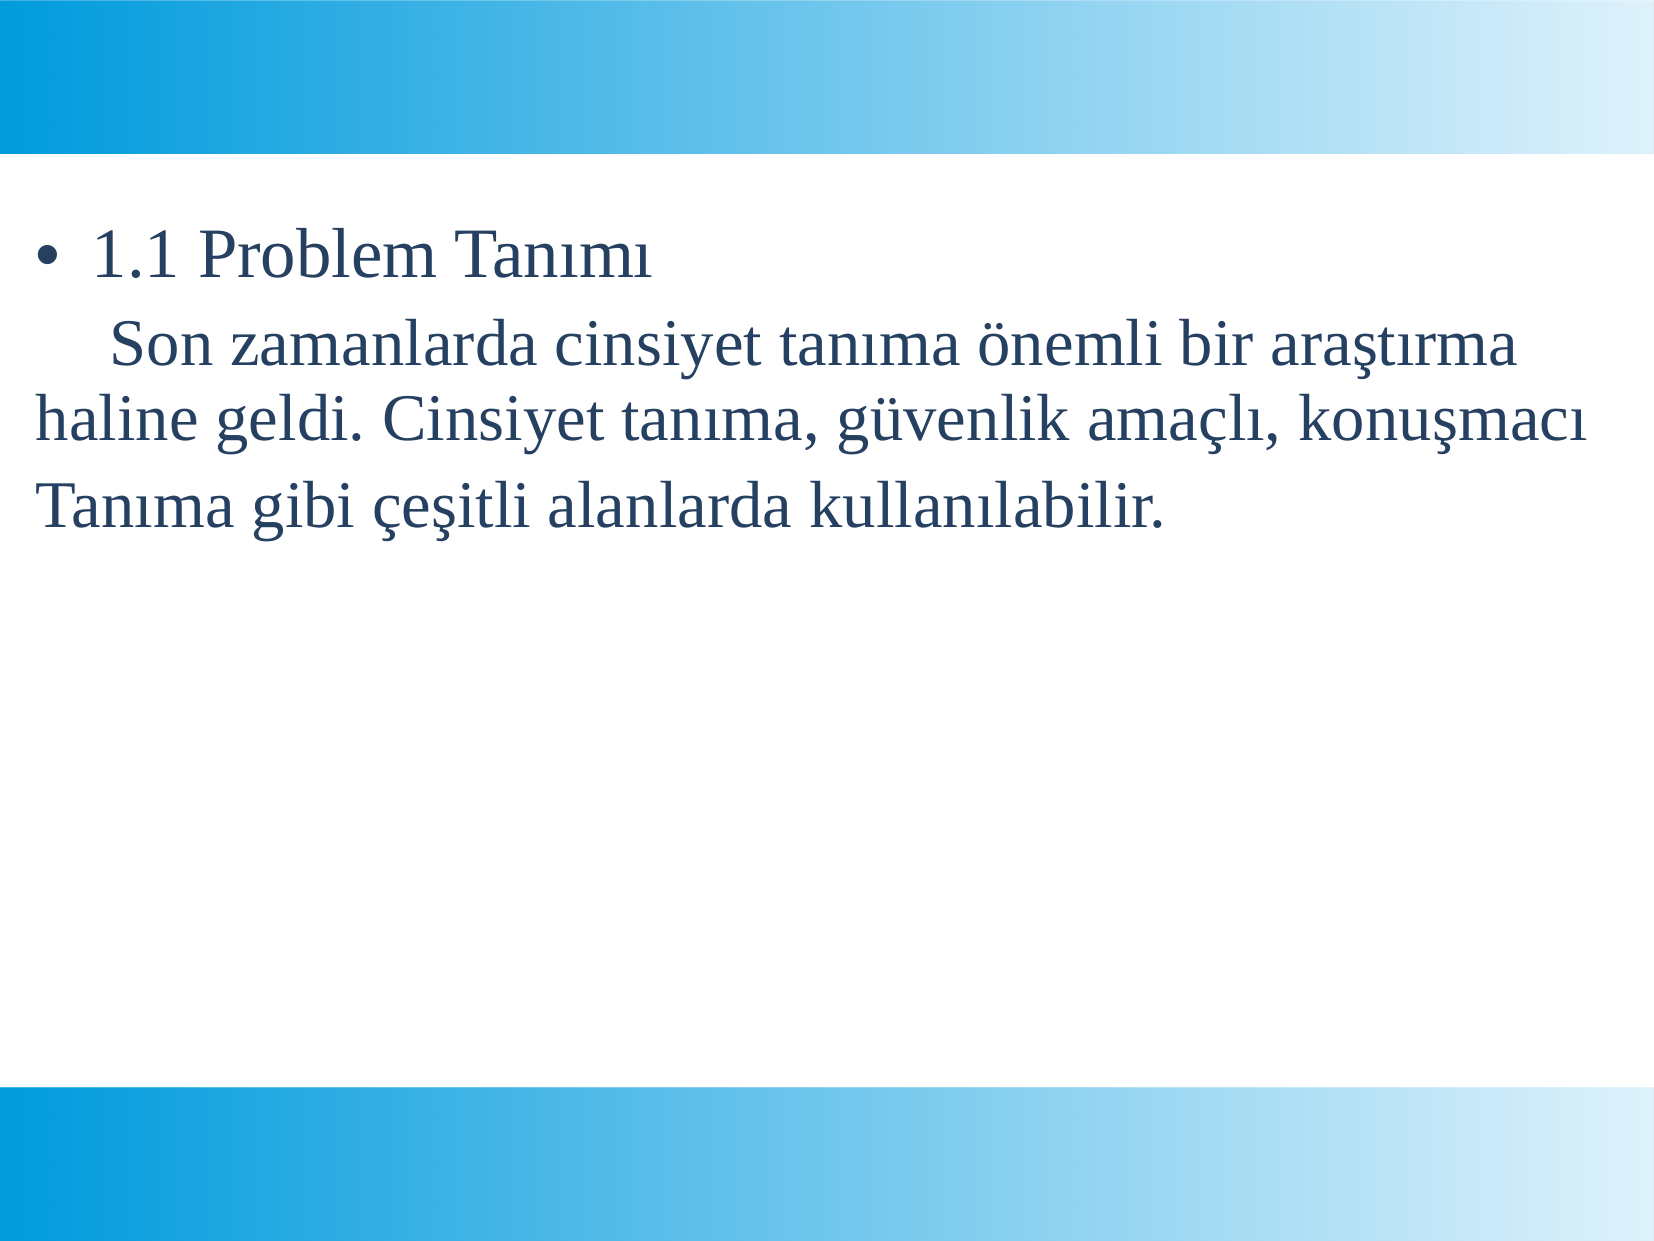

1.1 Problem Tanımı
	Son zamanlarda cinsiyet tanıma önemli bir araştırma haline geldi. Cinsiyet tanıma, güvenlik amaçlı, konuşmacı
Tanıma gibi çeşitli alanlarda kullanılabilir.